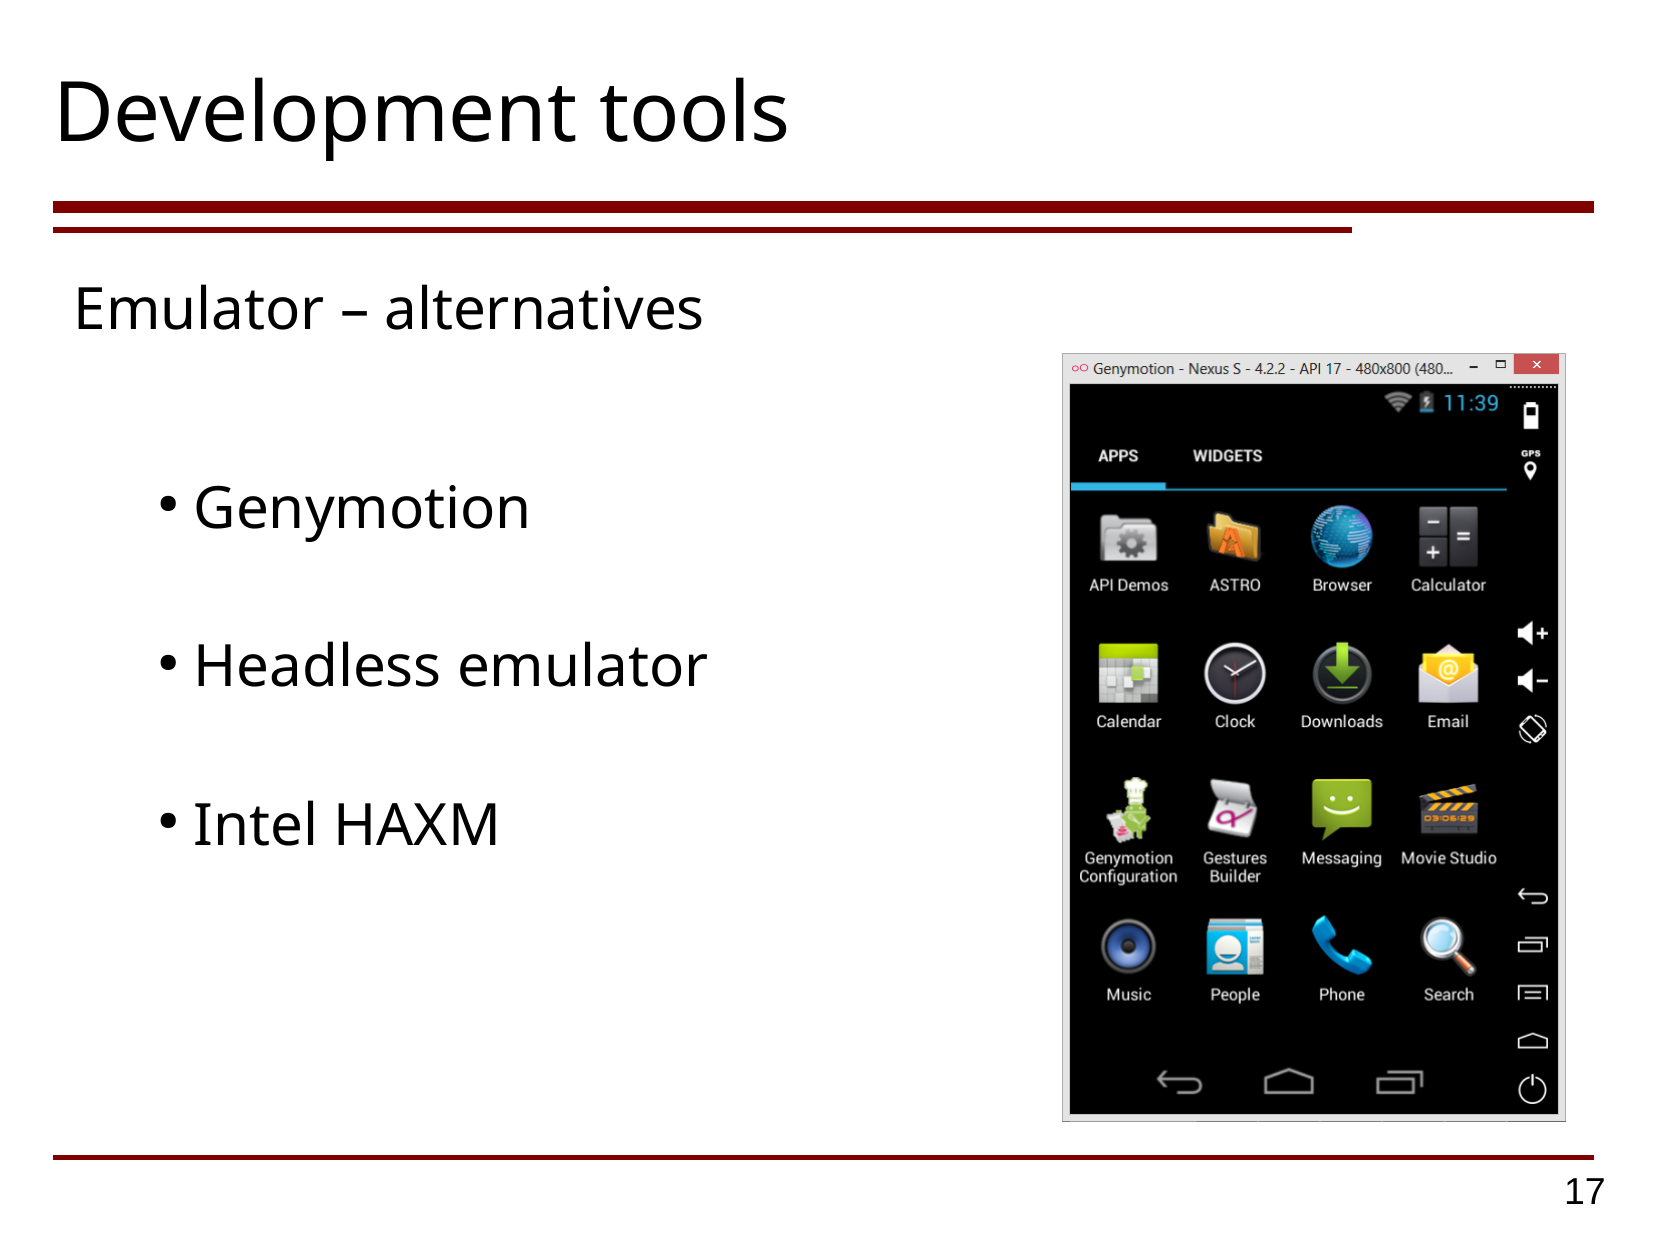

# Development tools
Emulator – alternatives
 Genymotion
 Headless emulator
 Intel HAXM